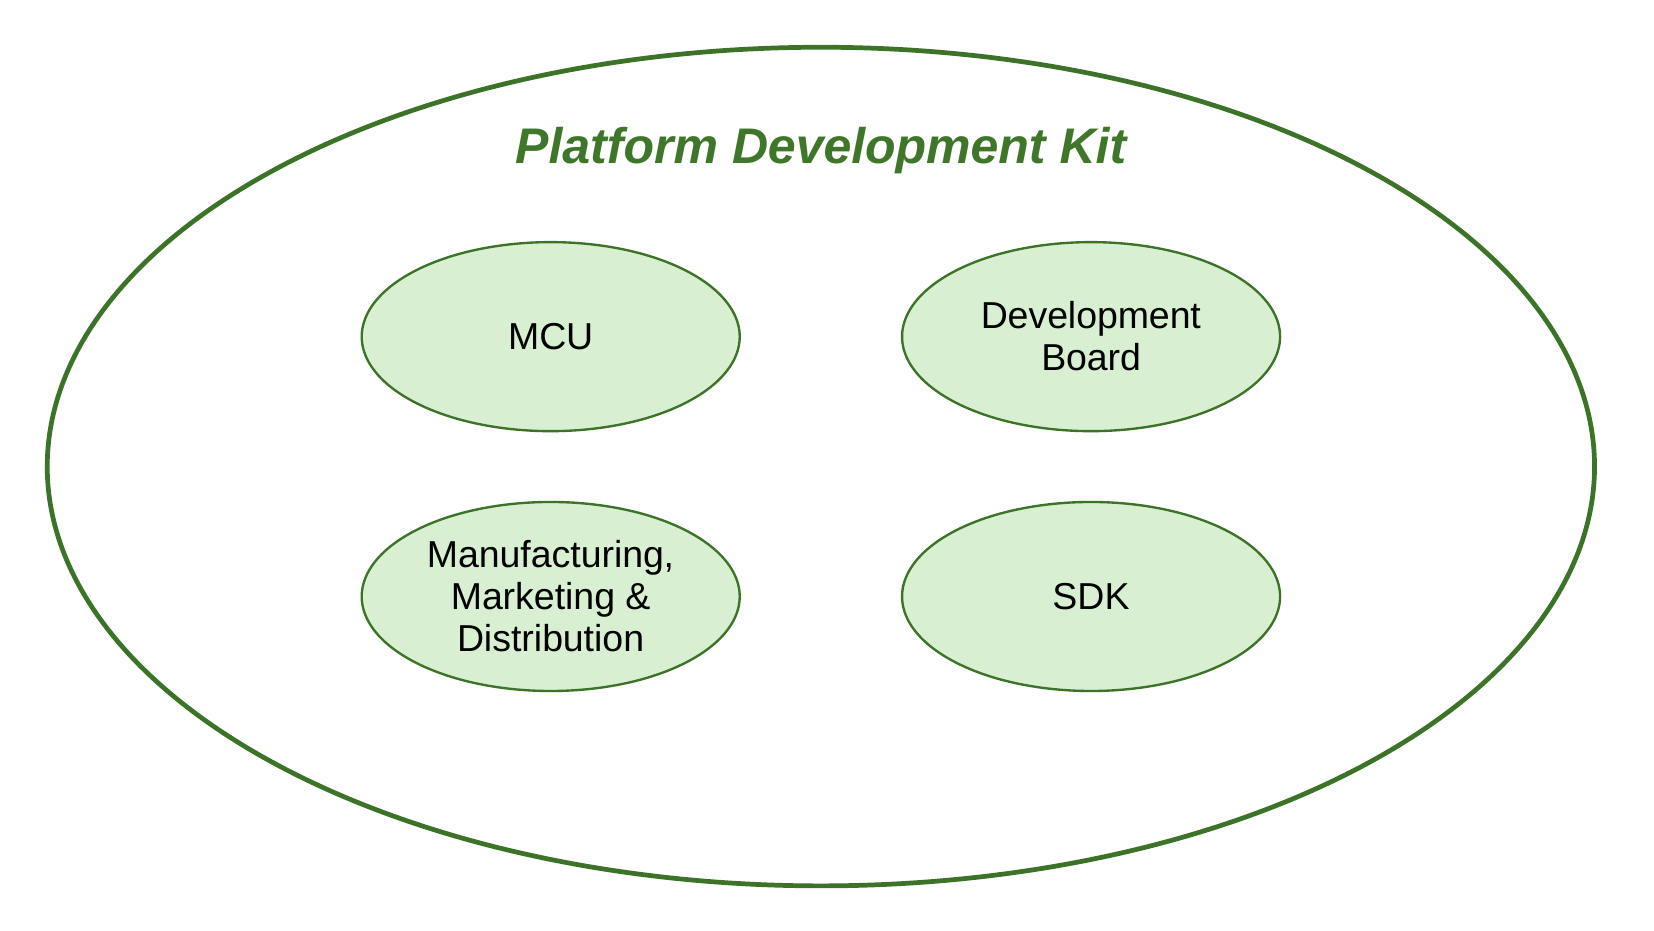

Platform Development Kit
MCU
Development
Board
Manufacturing,
Marketing &
Distribution
SDK